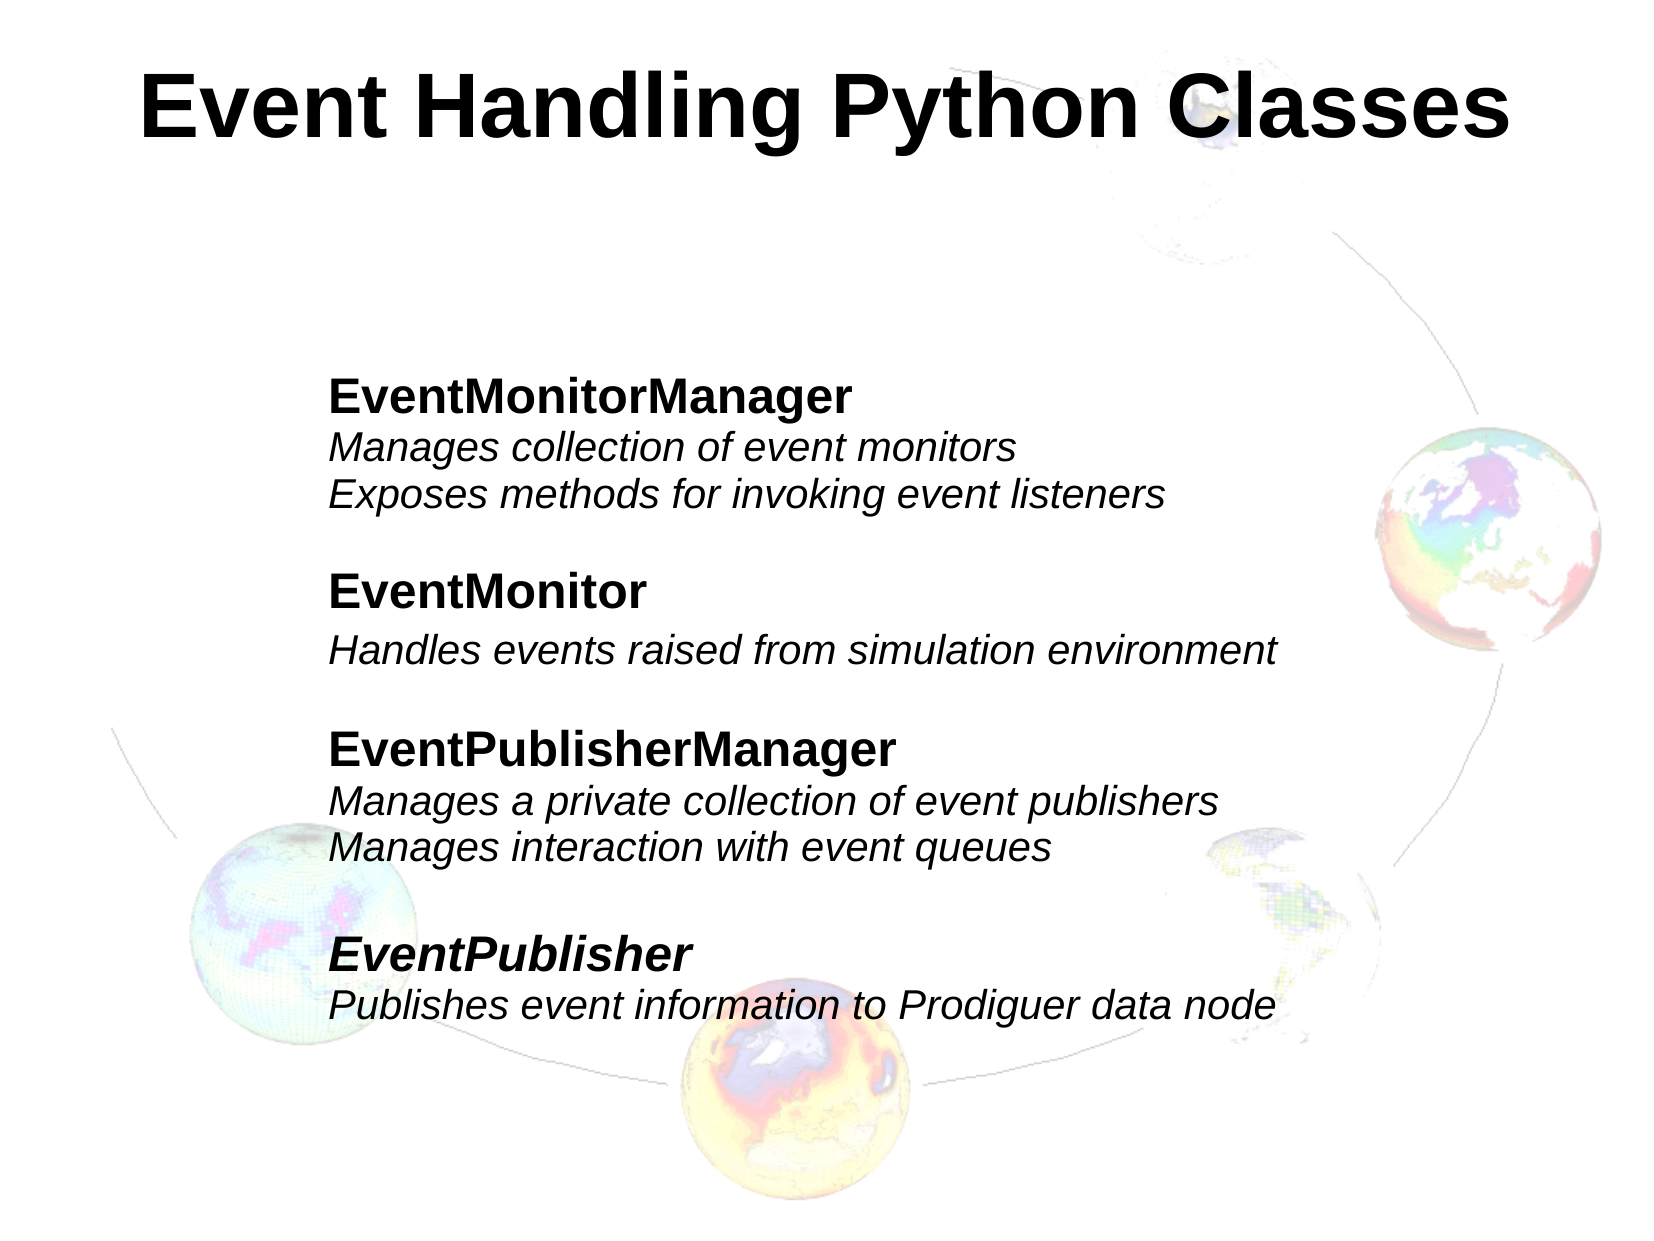

Event Handling Python Classes
# EventMonitorManager
Manages collection of event monitors
Exposes methods for invoking event listeners
EventMonitor
Handles events raised from simulation environment
EventPublisherManager
Manages a private collection of event publishers
Manages interaction with event queues
EventPublisher
Publishes event information to Prodiguer data node